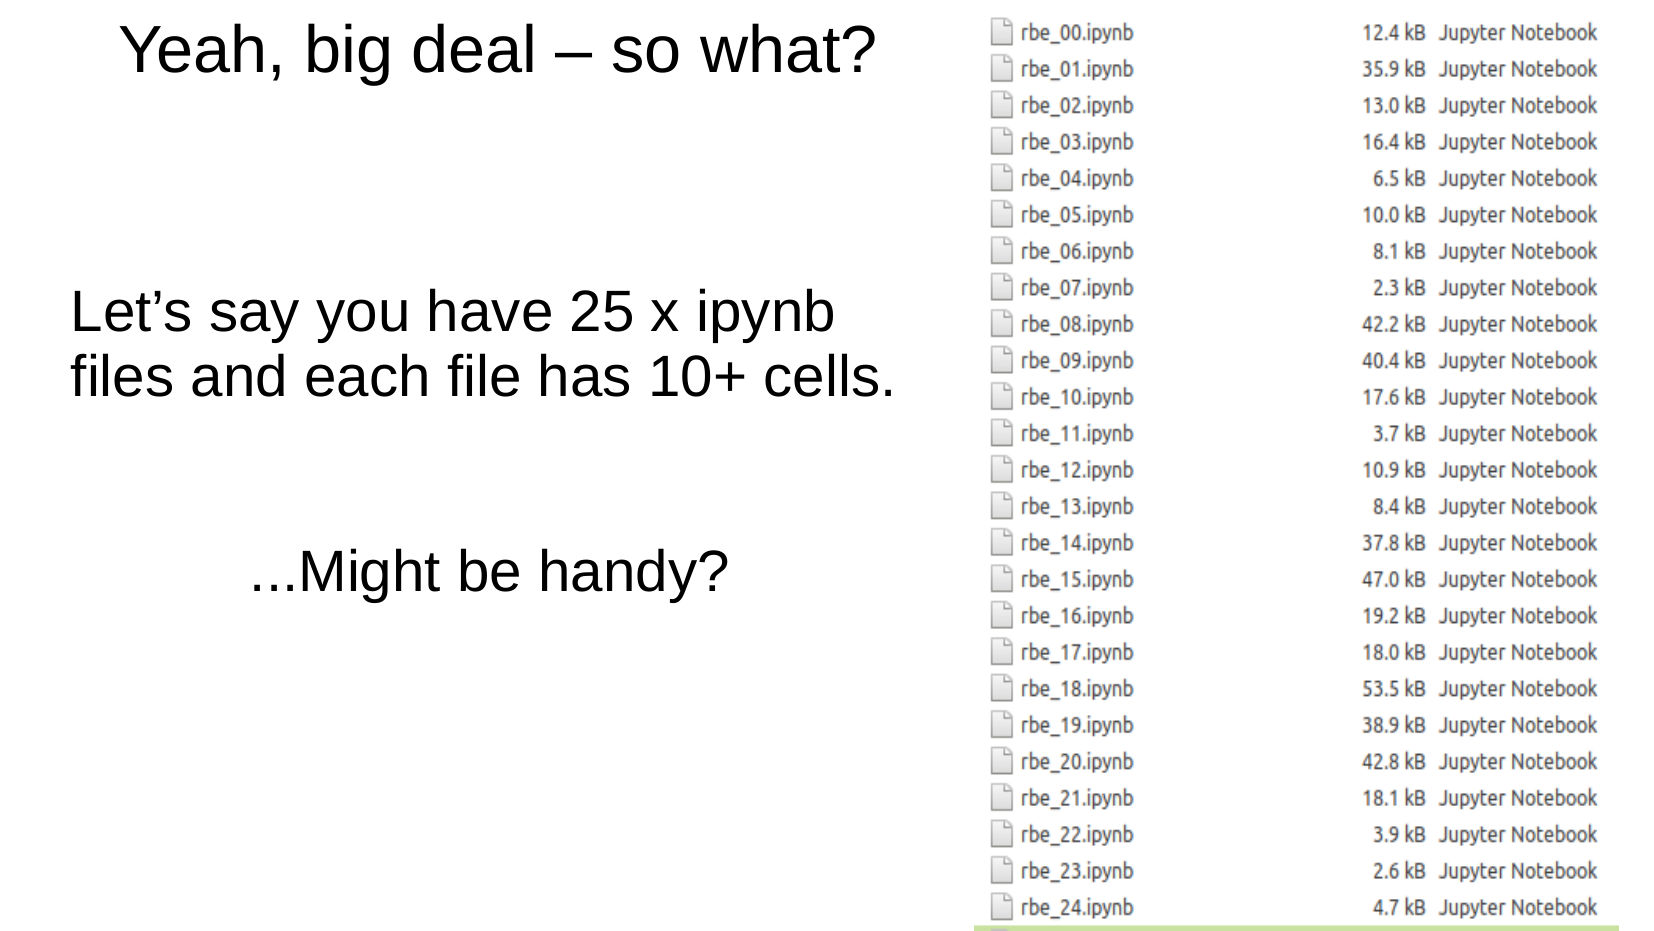

Yeah, big deal – so what?
Let’s say you have 25 x ipynb files and each file has 10+ cells.
...Might be handy?